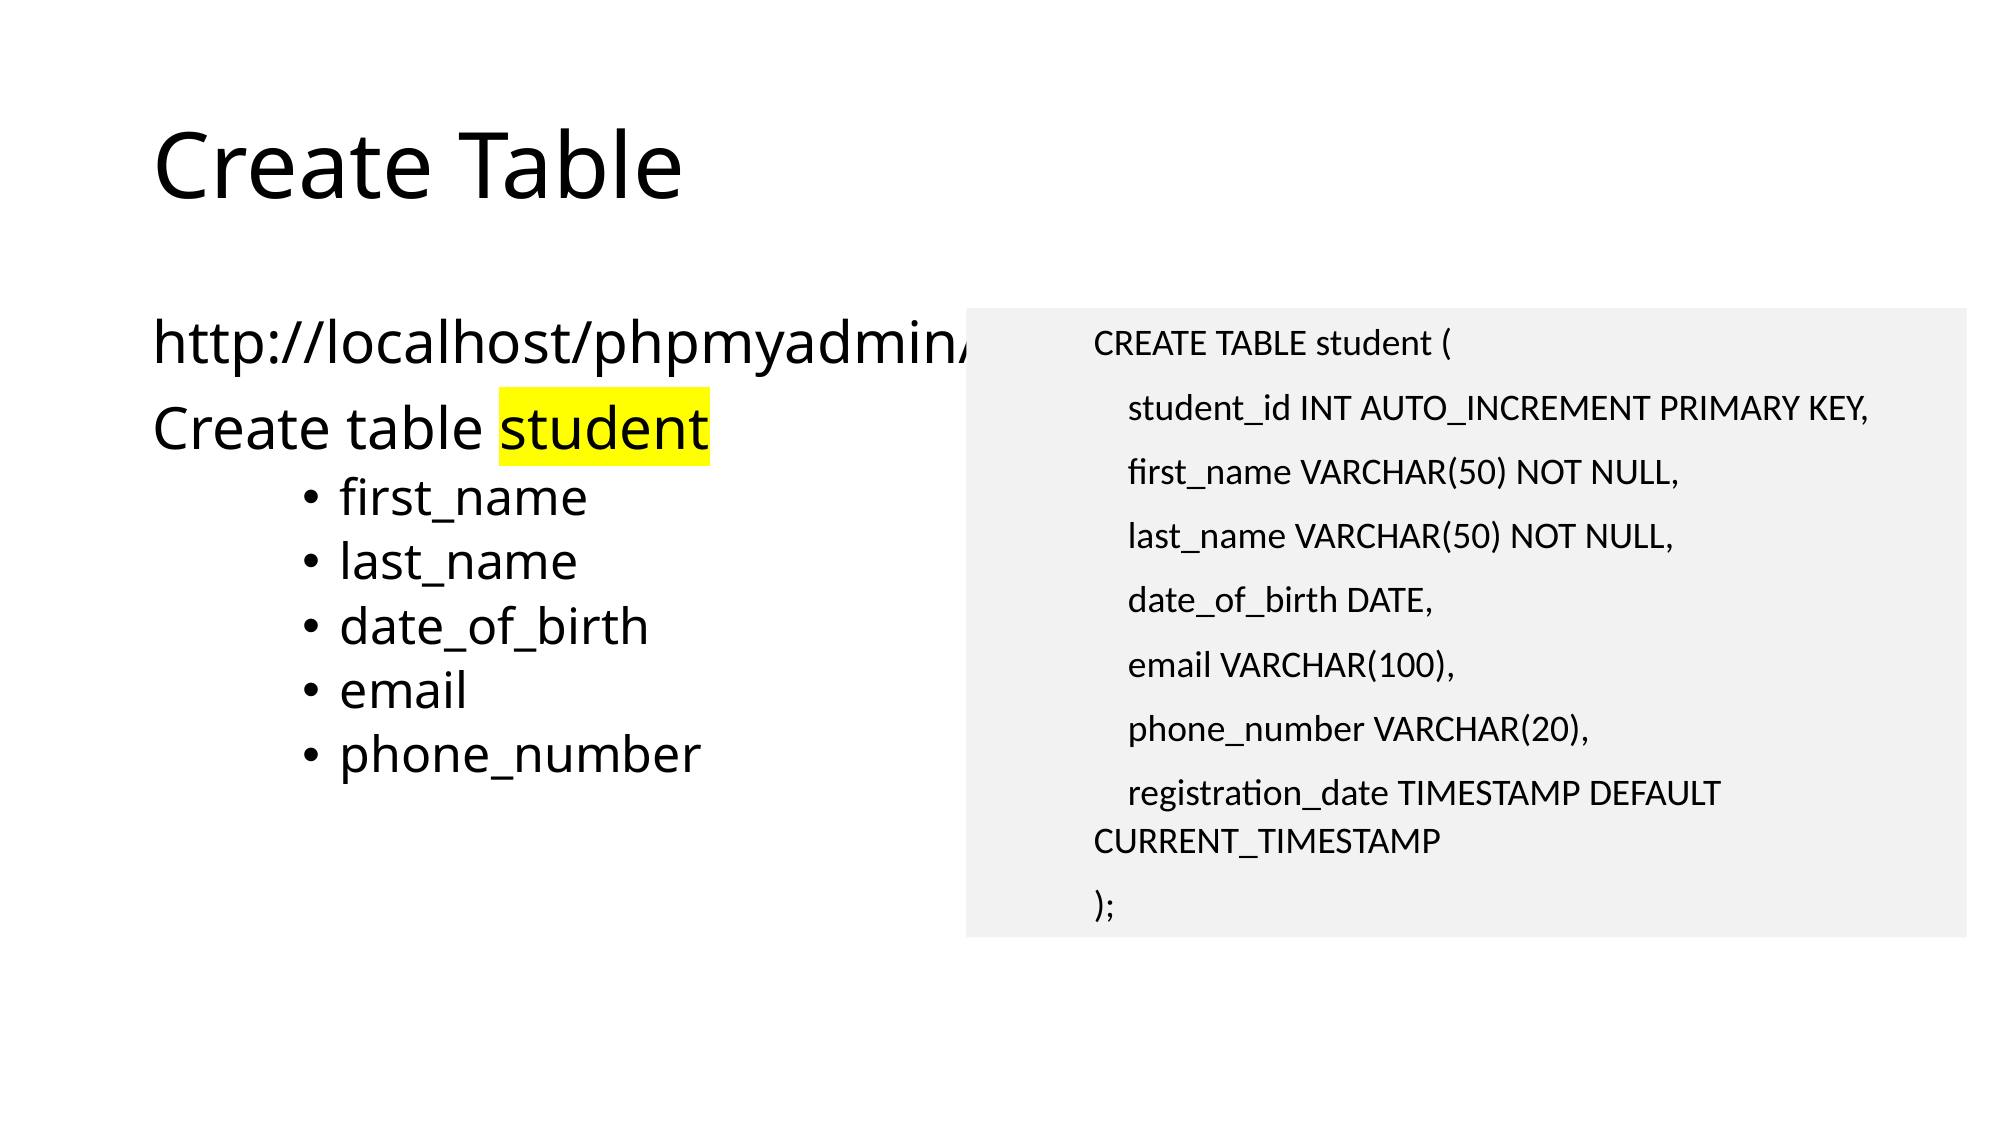

# Create Table
http://localhost/phpmyadmin/
Create table student
first_name
last_name
date_of_birth
email
phone_number
CREATE TABLE student (
 student_id INT AUTO_INCREMENT PRIMARY KEY,
 first_name VARCHAR(50) NOT NULL,
 last_name VARCHAR(50) NOT NULL,
 date_of_birth DATE,
 email VARCHAR(100),
 phone_number VARCHAR(20),
 registration_date TIMESTAMP DEFAULT CURRENT_TIMESTAMP
);